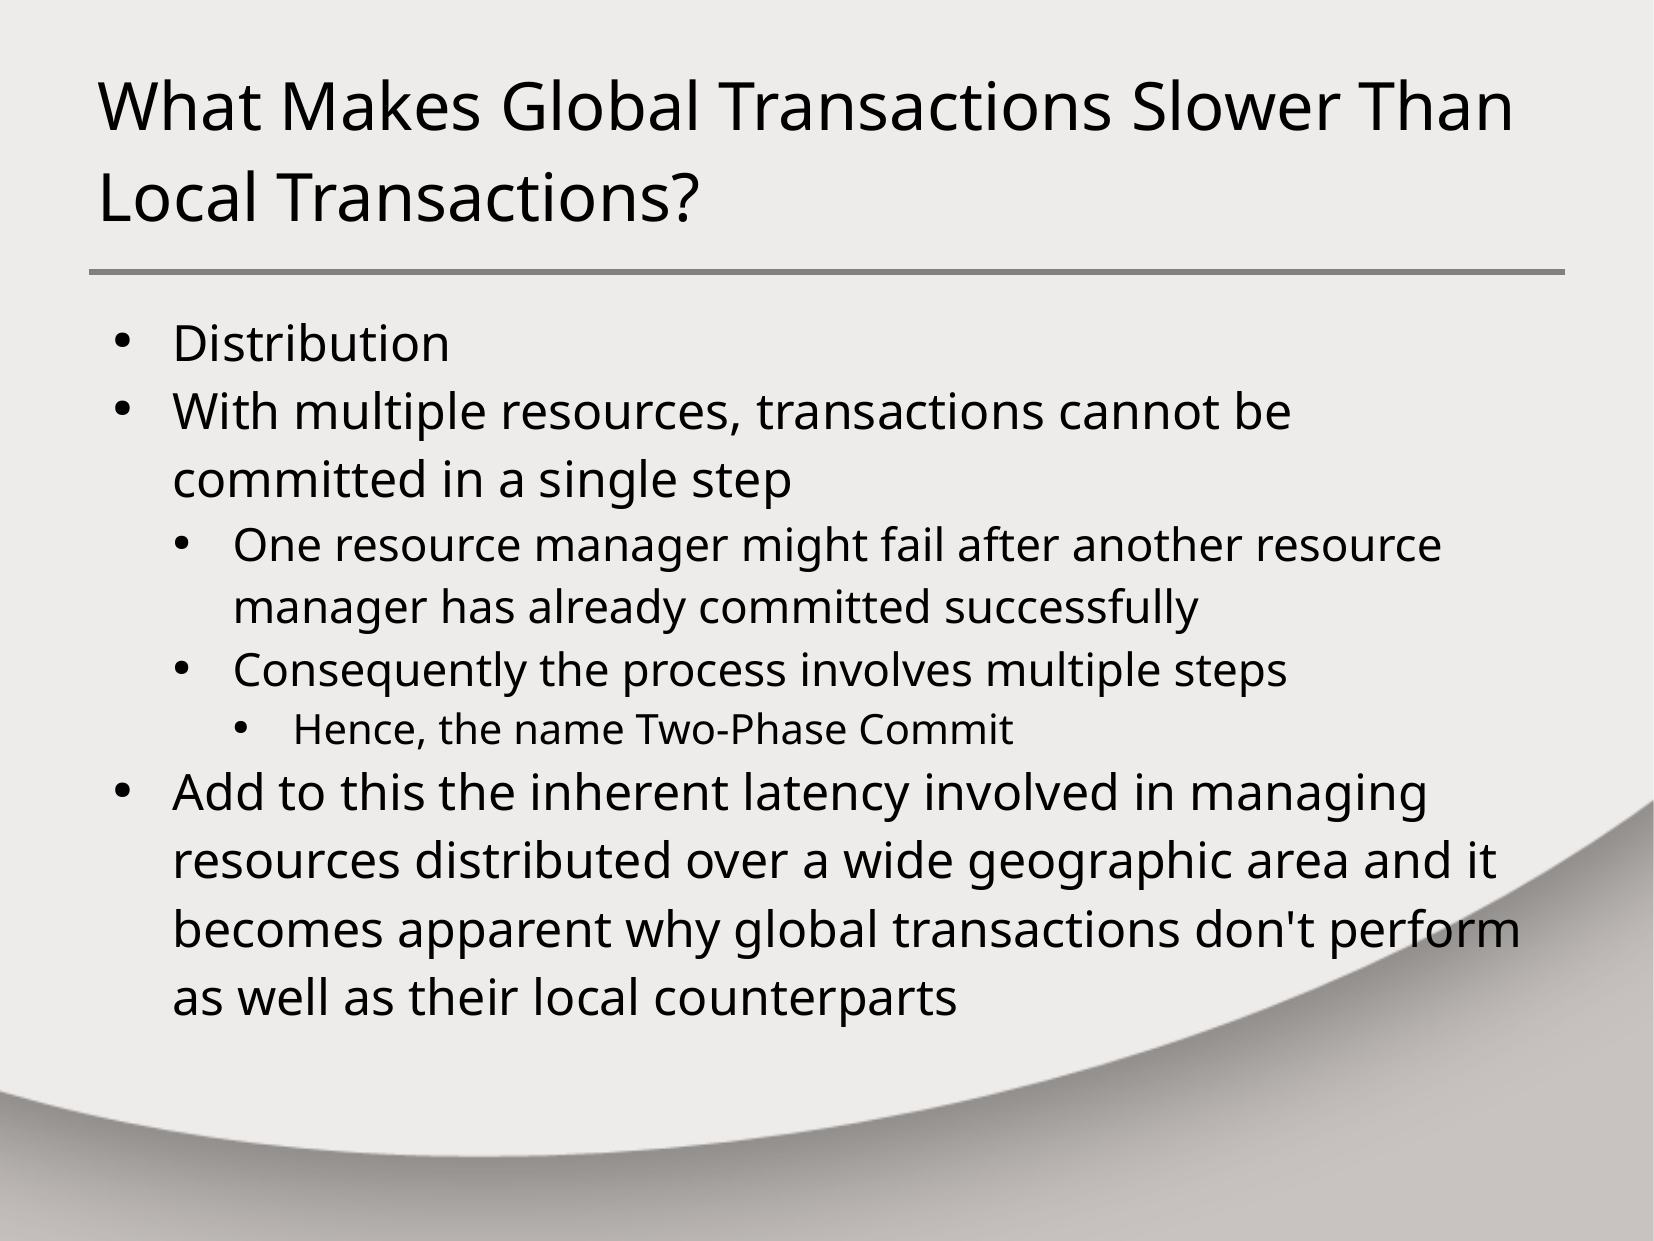

# What Makes Global Transactions Slower Than Local Transactions?
Distribution
With multiple resources, transactions cannot be committed in a single step
One resource manager might fail after another resource manager has already committed successfully
Consequently the process involves multiple steps
Hence, the name Two-Phase Commit
Add to this the inherent latency involved in managing resources distributed over a wide geographic area and it becomes apparent why global transactions don't perform as well as their local counterparts